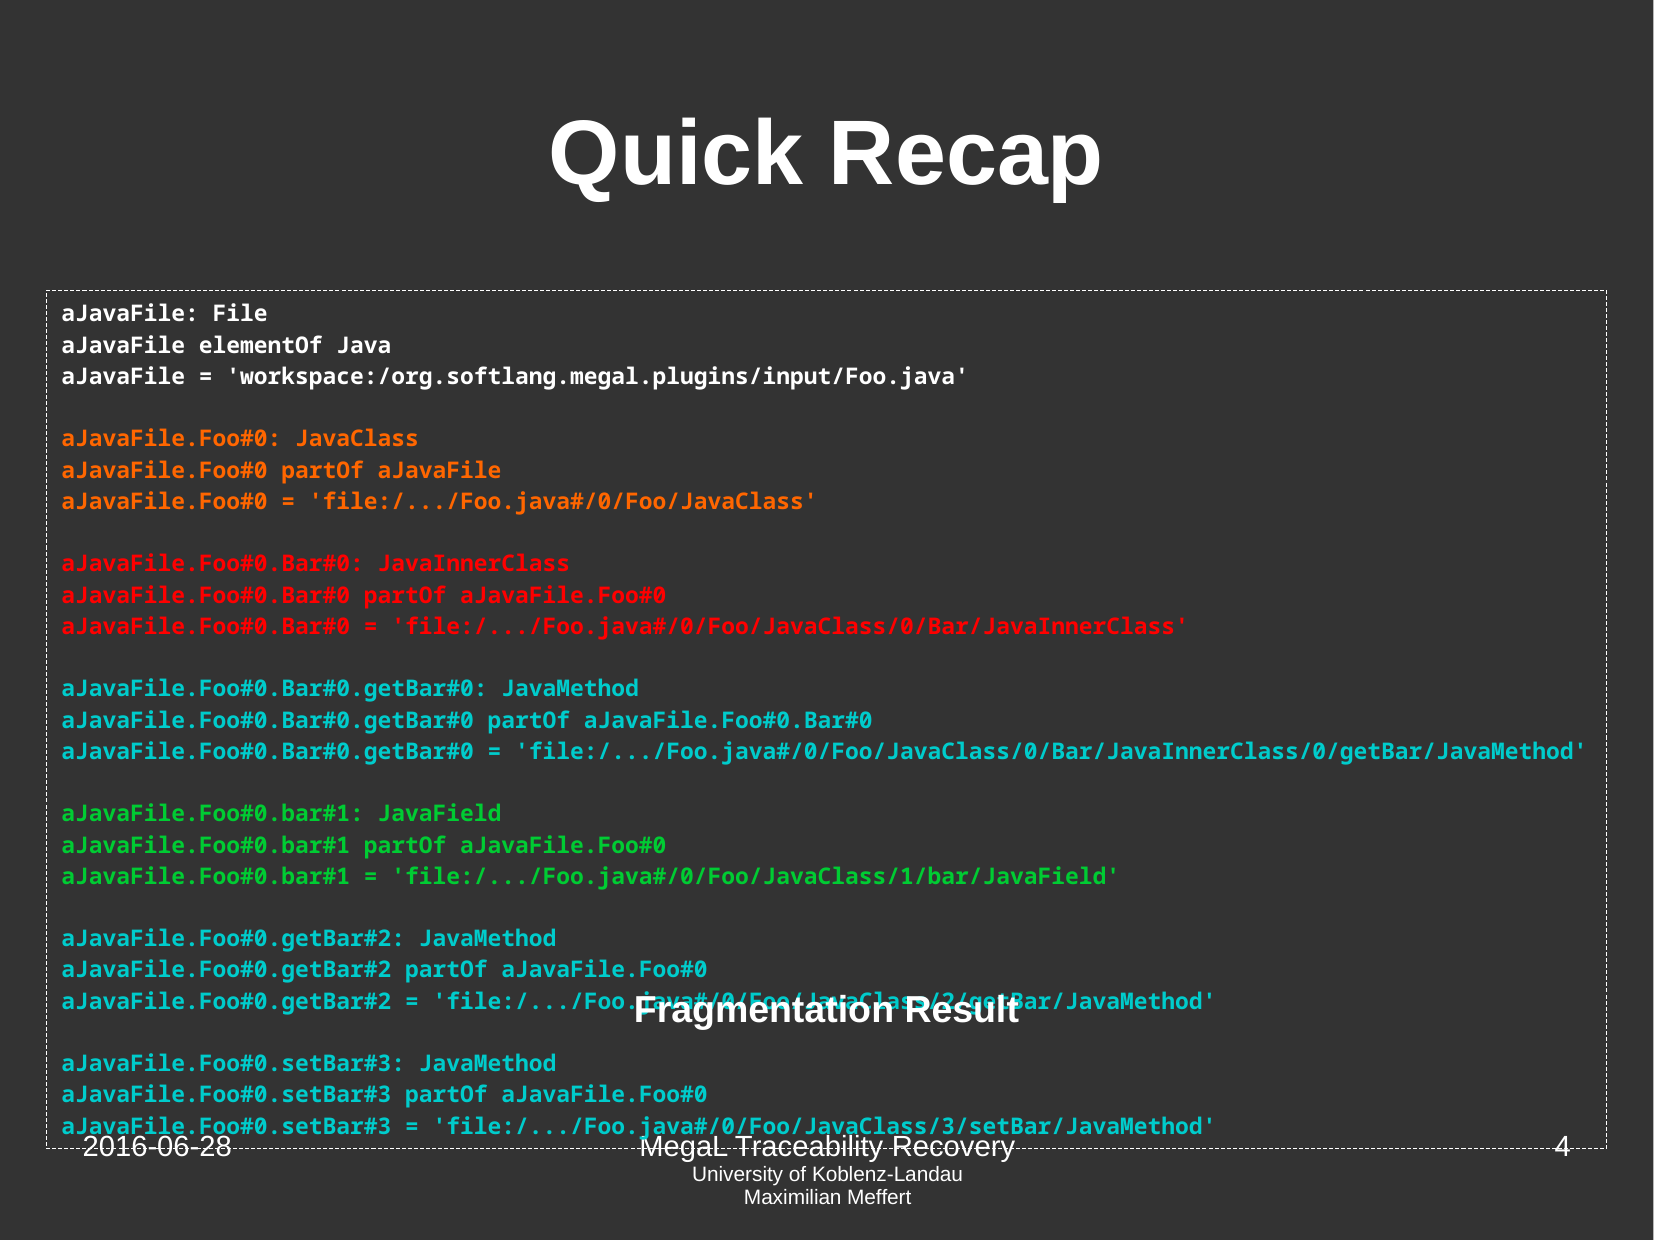

# Quick Recap
aJavaFile: File
aJavaFile elementOf Java
aJavaFile = 'workspace:/org.softlang.megal.plugins/input/Foo.java'
aJavaFile.Foo#0: JavaClass
aJavaFile.Foo#0 partOf aJavaFile
aJavaFile.Foo#0 = 'file:/.../Foo.java#/0/Foo/JavaClass'
aJavaFile.Foo#0.Bar#0: JavaInnerClass
aJavaFile.Foo#0.Bar#0 partOf aJavaFile.Foo#0
aJavaFile.Foo#0.Bar#0 = 'file:/.../Foo.java#/0/Foo/JavaClass/0/Bar/JavaInnerClass'
aJavaFile.Foo#0.Bar#0.getBar#0: JavaMethod
aJavaFile.Foo#0.Bar#0.getBar#0 partOf aJavaFile.Foo#0.Bar#0
aJavaFile.Foo#0.Bar#0.getBar#0 = 'file:/.../Foo.java#/0/Foo/JavaClass/0/Bar/JavaInnerClass/0/getBar/JavaMethod'
aJavaFile.Foo#0.bar#1: JavaField
aJavaFile.Foo#0.bar#1 partOf aJavaFile.Foo#0
aJavaFile.Foo#0.bar#1 = 'file:/.../Foo.java#/0/Foo/JavaClass/1/bar/JavaField'
aJavaFile.Foo#0.getBar#2: JavaMethod
aJavaFile.Foo#0.getBar#2 partOf aJavaFile.Foo#0
aJavaFile.Foo#0.getBar#2 = 'file:/.../Foo.java#/0/Foo/JavaClass/2/getBar/JavaMethod'
aJavaFile.Foo#0.setBar#3: JavaMethod
aJavaFile.Foo#0.setBar#3 partOf aJavaFile.Foo#0
aJavaFile.Foo#0.setBar#3 = 'file:/.../Foo.java#/0/Foo/JavaClass/3/setBar/JavaMethod'
Fragmentation Result
2016-06-28
MegaL Traceability Recovery
4